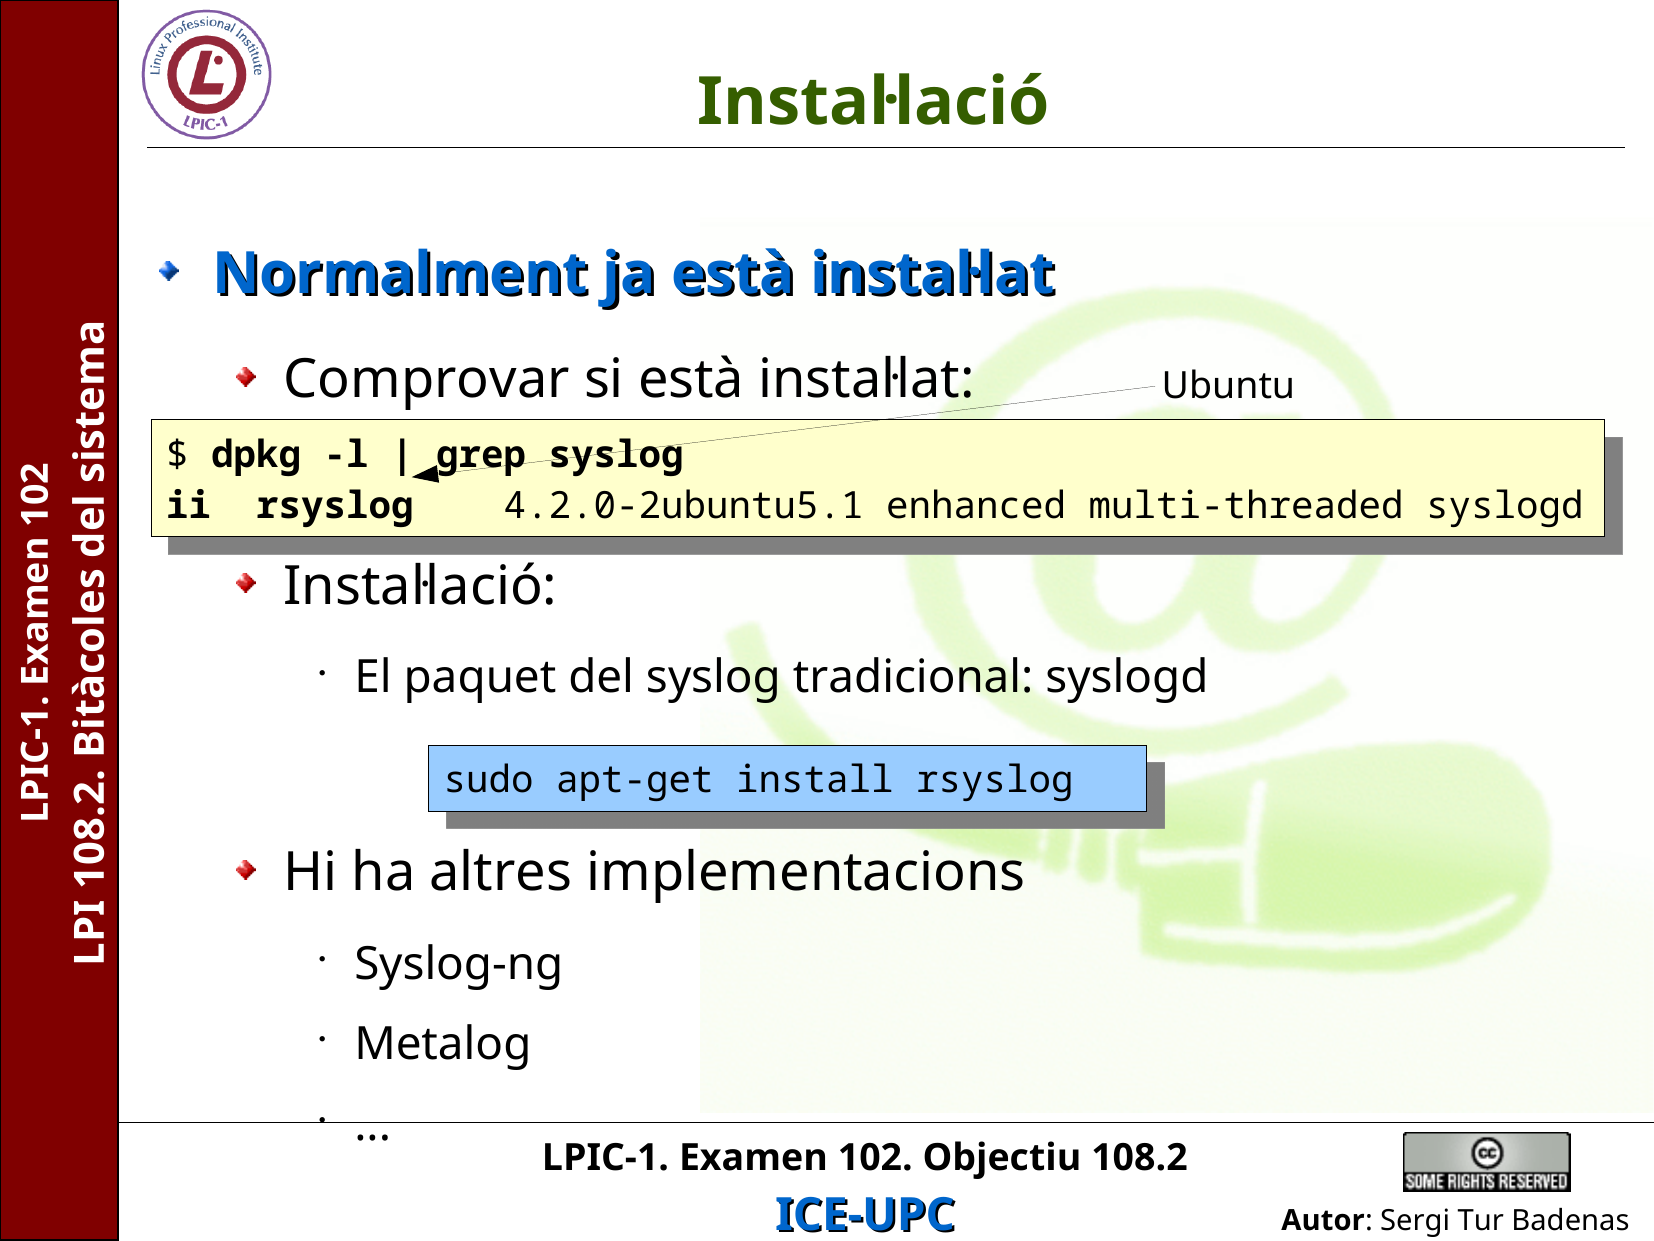

# Instal·lació
Normalment ja està instal·lat
Comprovar si està instal·lat:
Instal·lació:
El paquet del syslog tradicional: syslogd
Hi ha altres implementacions
Syslog-ng
Metalog
...
Ubuntu
$ dpkg -l | grep syslog
ii rsyslog 4.2.0-2ubuntu5.1 enhanced multi-threaded syslogd
sudo apt-get install rsyslog